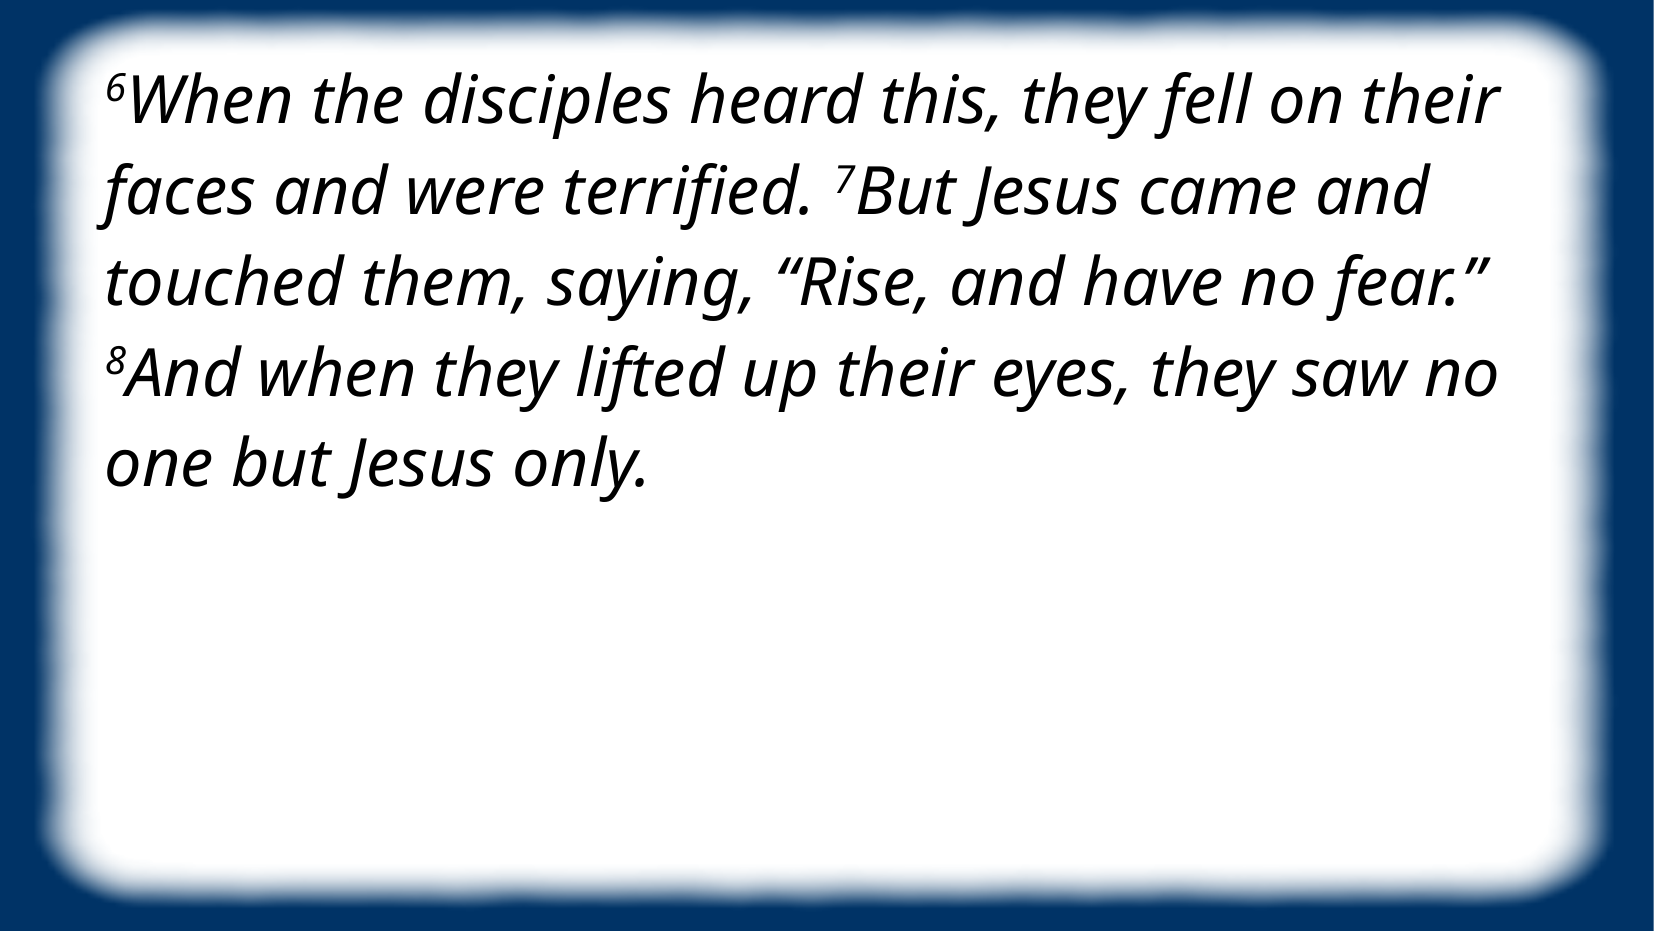

6When the disciples heard this, they fell on their faces and were terrified. 7But Jesus came and touched them, saying, “Rise, and have no fear.” 8And when they lifted up their eyes, they saw no one but Jesus only.